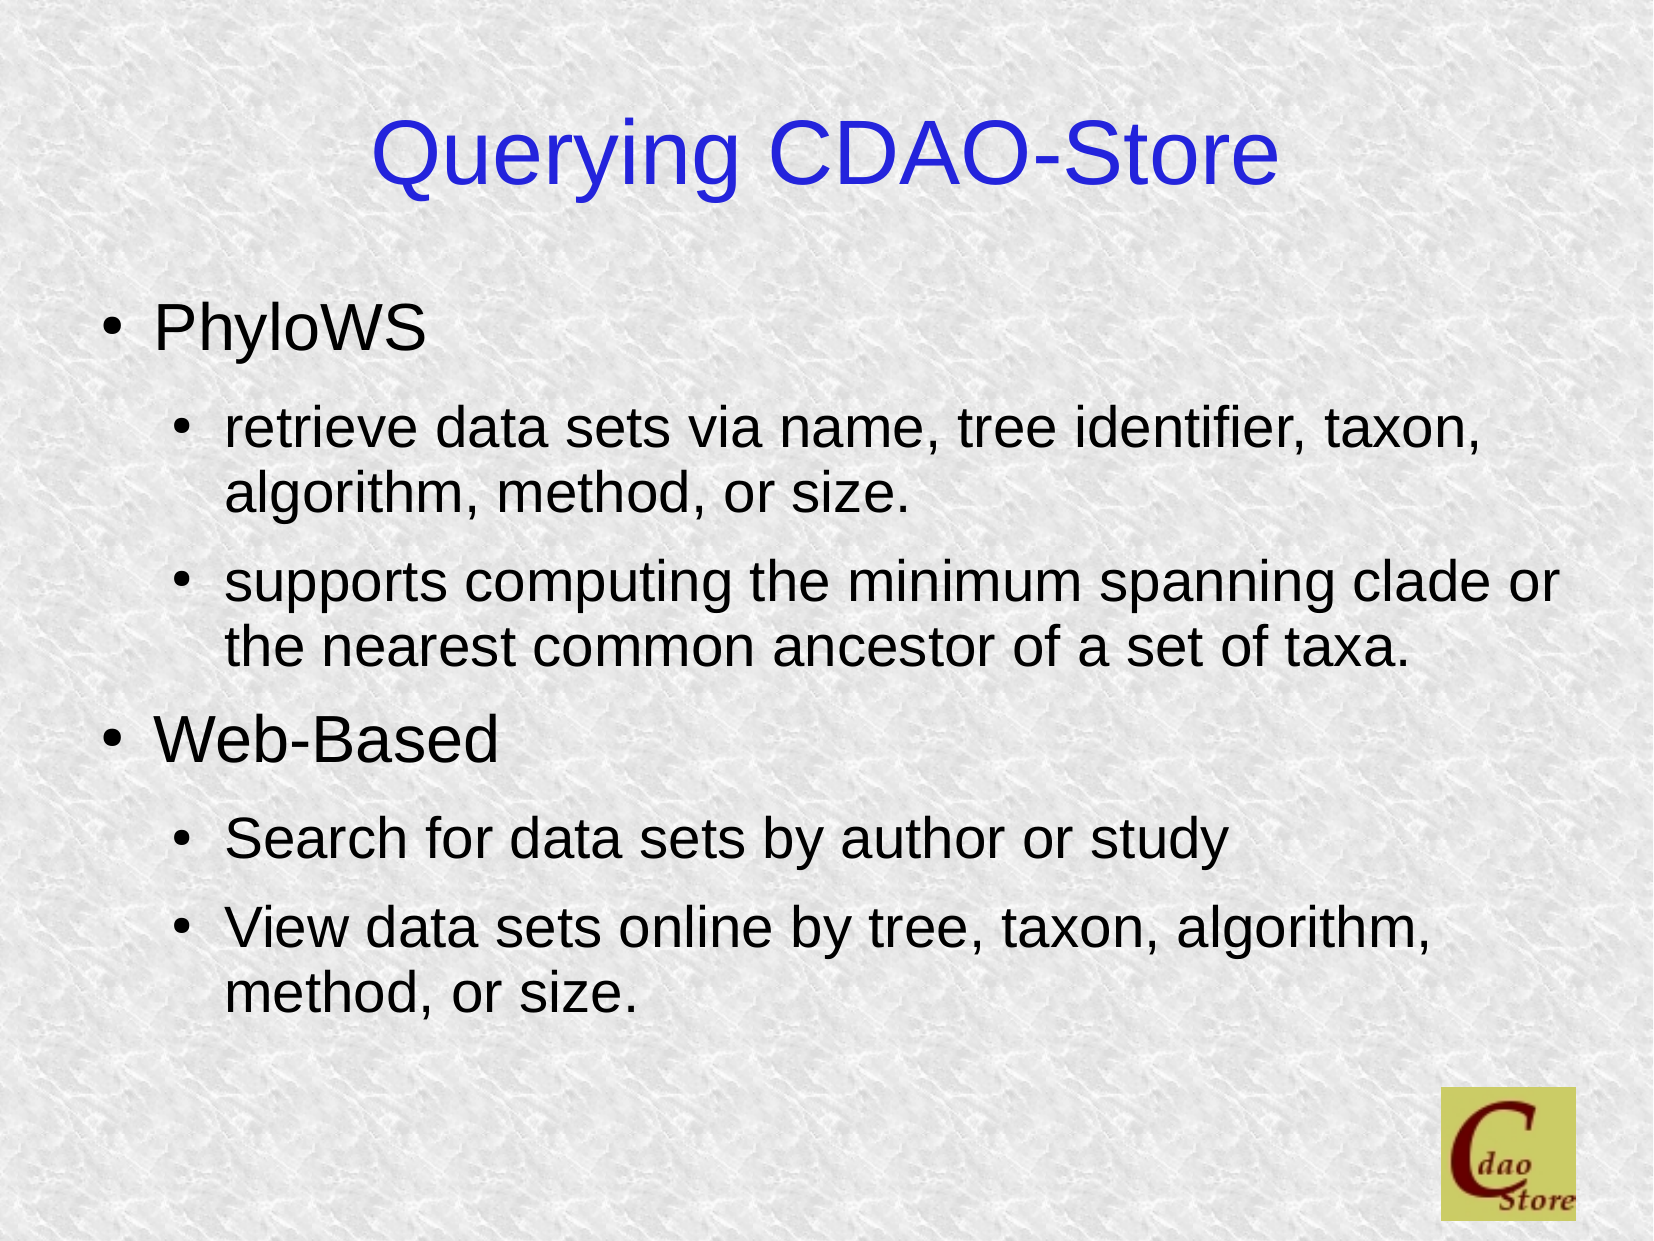

# Querying CDAO-Store
PhyloWS
retrieve data sets via name, tree identifier, taxon, algorithm, method, or size.
supports computing the minimum spanning clade or the nearest common ancestor of a set of taxa.
Web-Based
Search for data sets by author or study
View data sets online by tree, taxon, algorithm, method, or size.